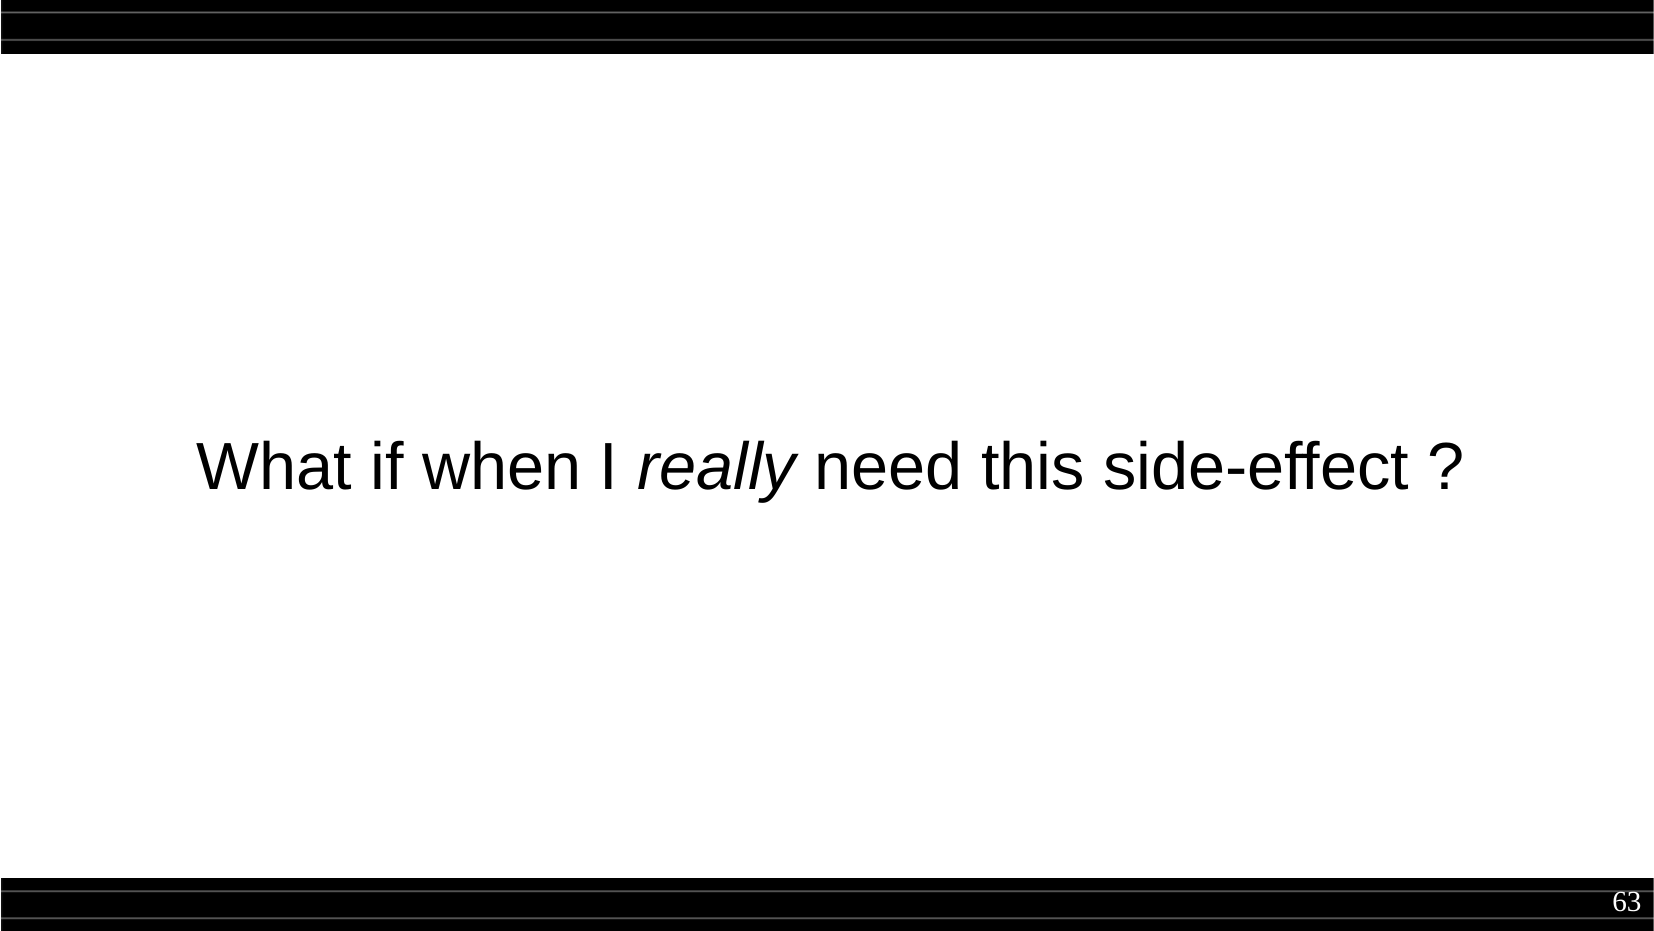

What if when I really need this side-effect ?